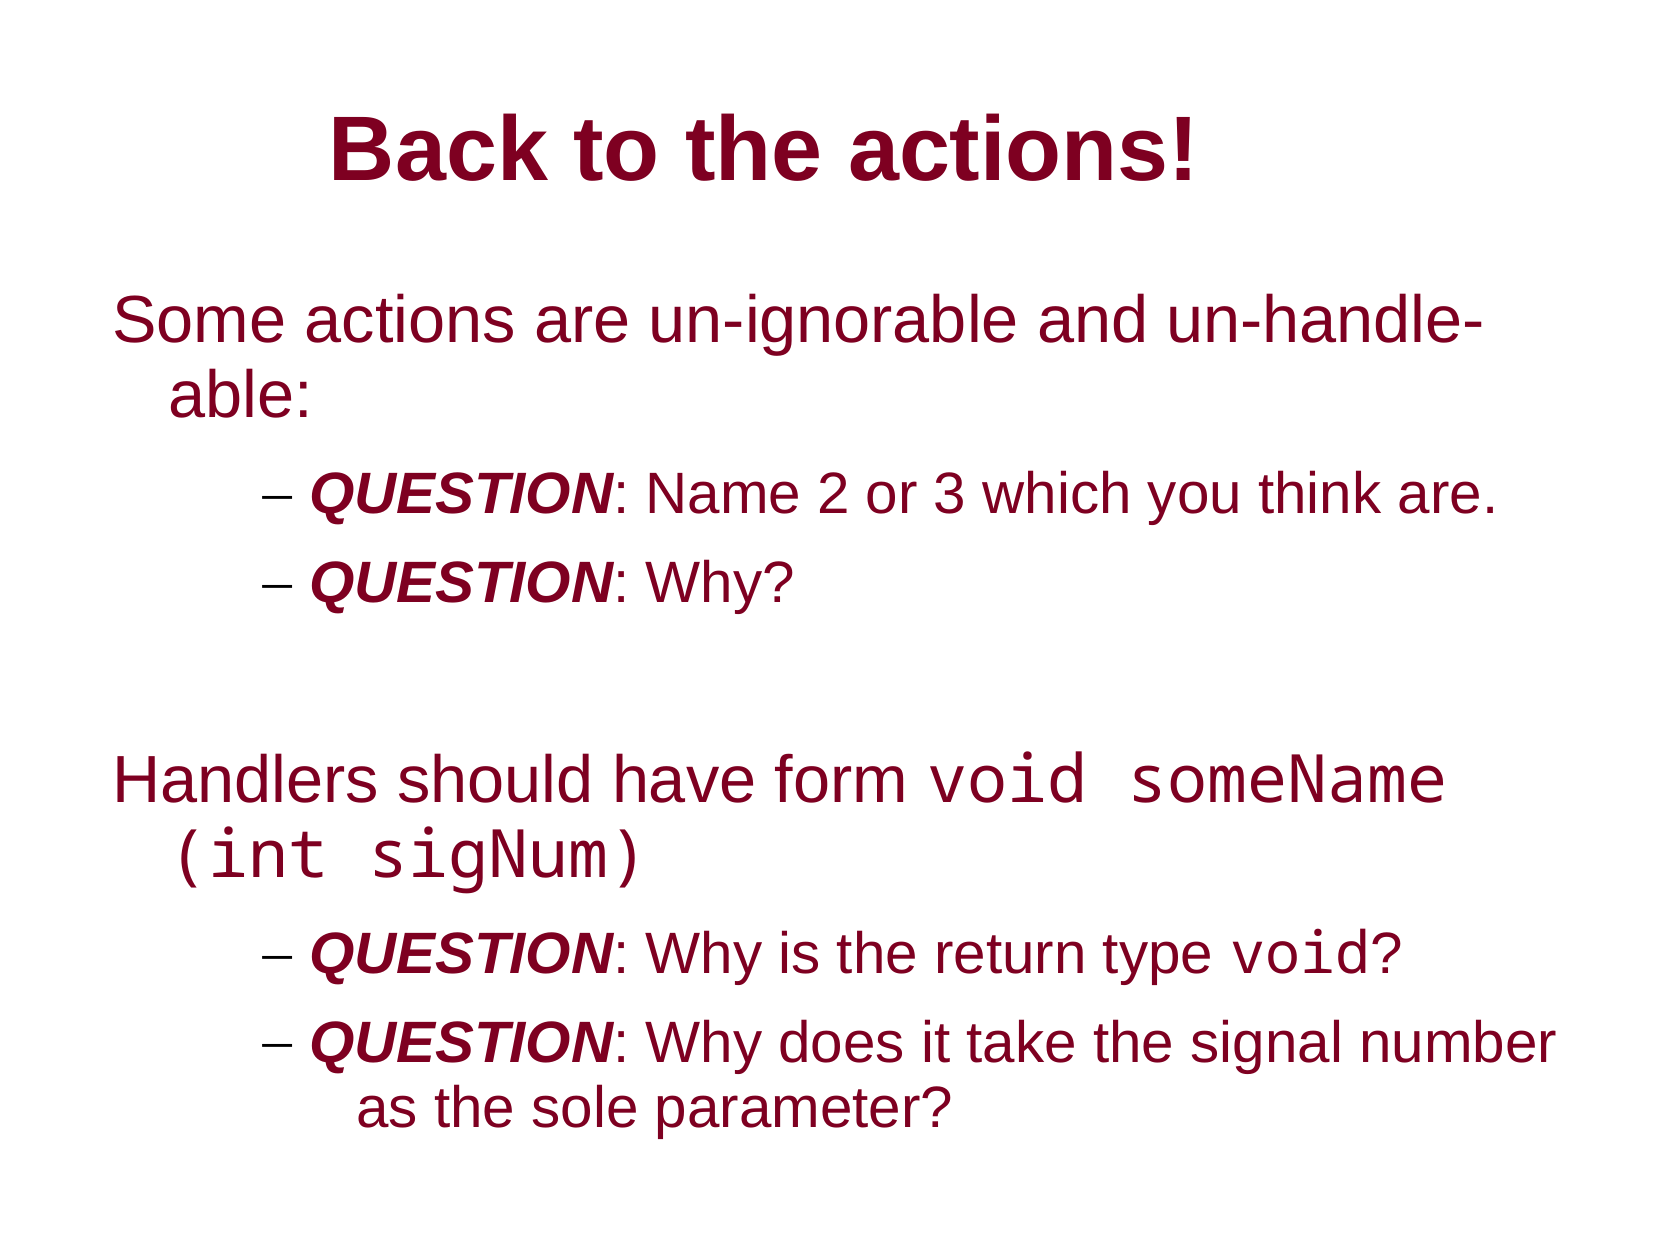

# Back to the actions!
Some actions are un-ignorable and un-handle-able:
QUESTION: Name 2 or 3 which you think are.
QUESTION: Why?
Handlers should have form void someName (int sigNum)
QUESTION: Why is the return type void?
QUESTION: Why does it take the signal number as the sole parameter?